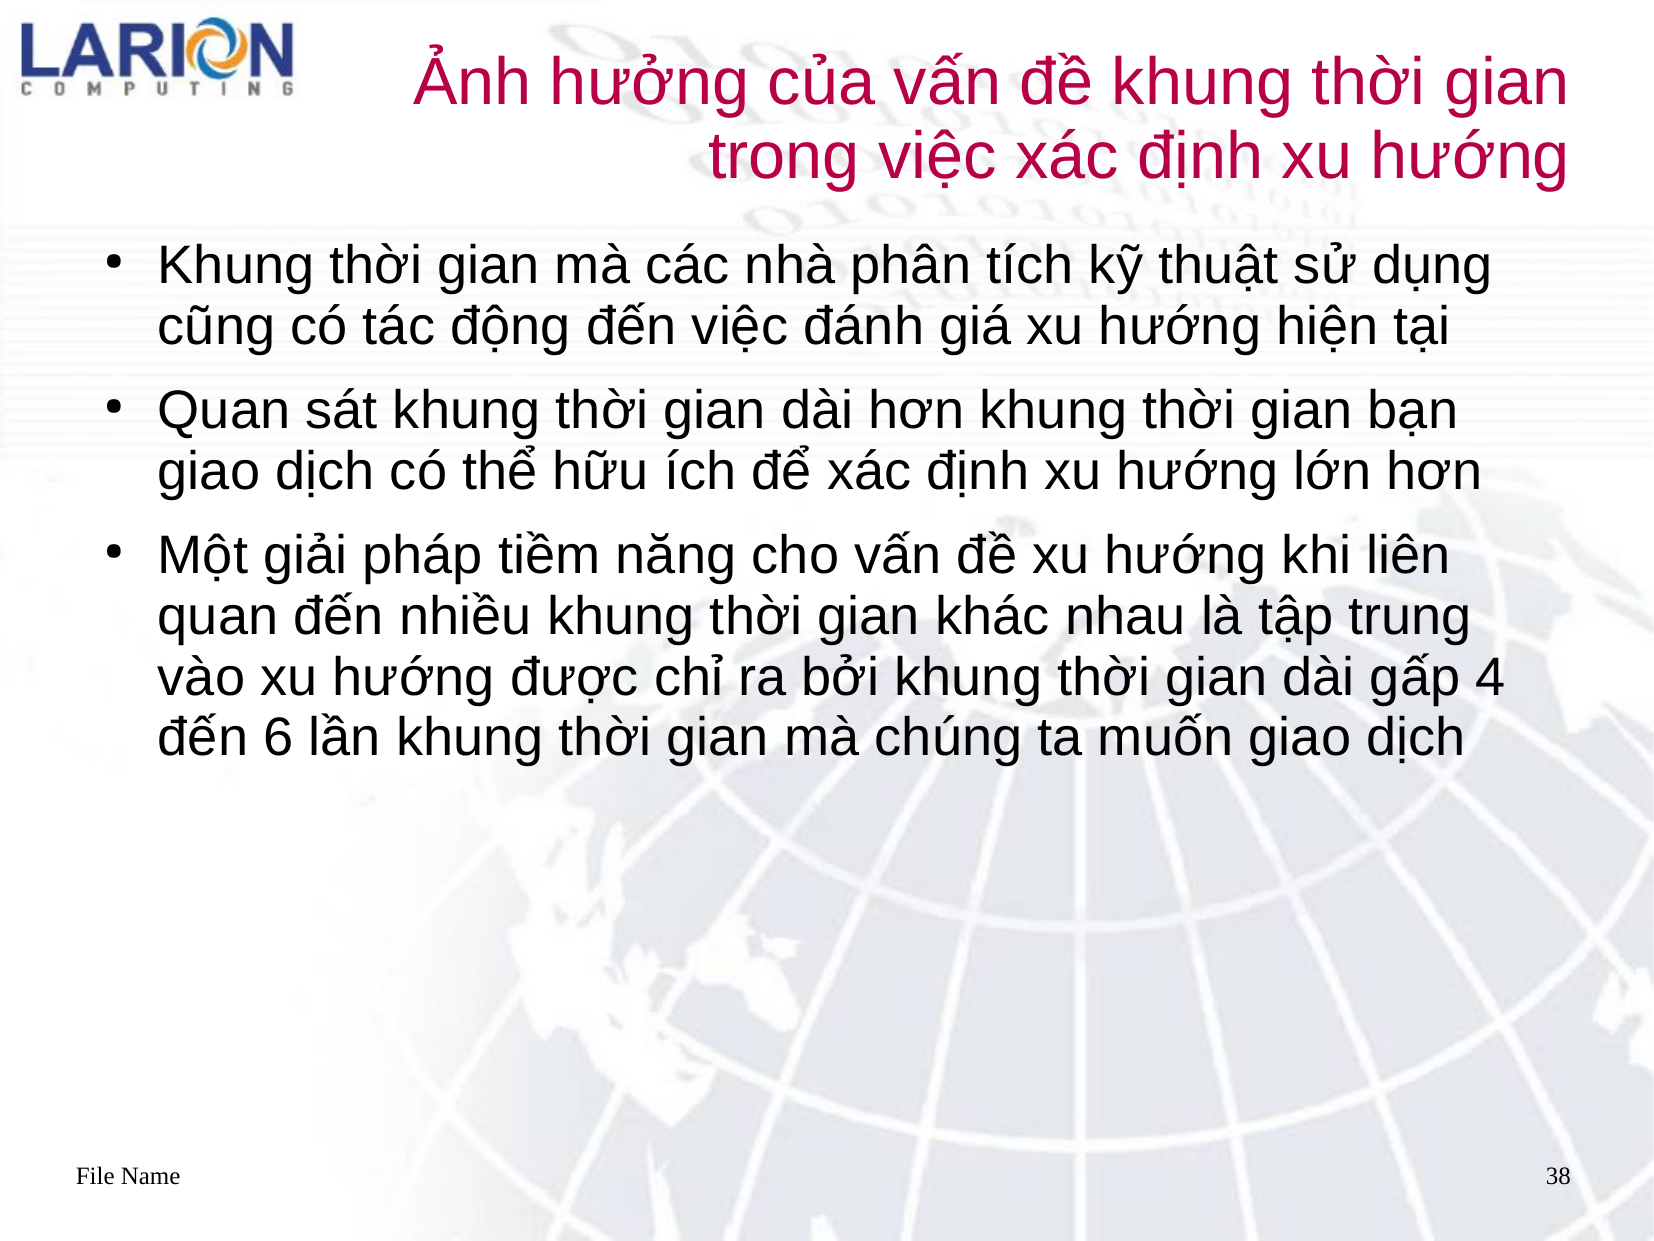

# Ảnh hưởng của vấn đề khung thời gian trong việc xác định xu hướng
Khung thời gian mà các nhà phân tích kỹ thuật sử dụng cũng có tác động đến việc đánh giá xu hướng hiện tại
Quan sát khung thời gian dài hơn khung thời gian bạn giao dịch có thể hữu ích để xác định xu hướng lớn hơn
Một giải pháp tiềm năng cho vấn đề xu hướng khi liên quan đến nhiều khung thời gian khác nhau là tập trung vào xu hướng được chỉ ra bởi khung thời gian dài gấp 4 đến 6 lần khung thời gian mà chúng ta muốn giao dịch
File Name
38